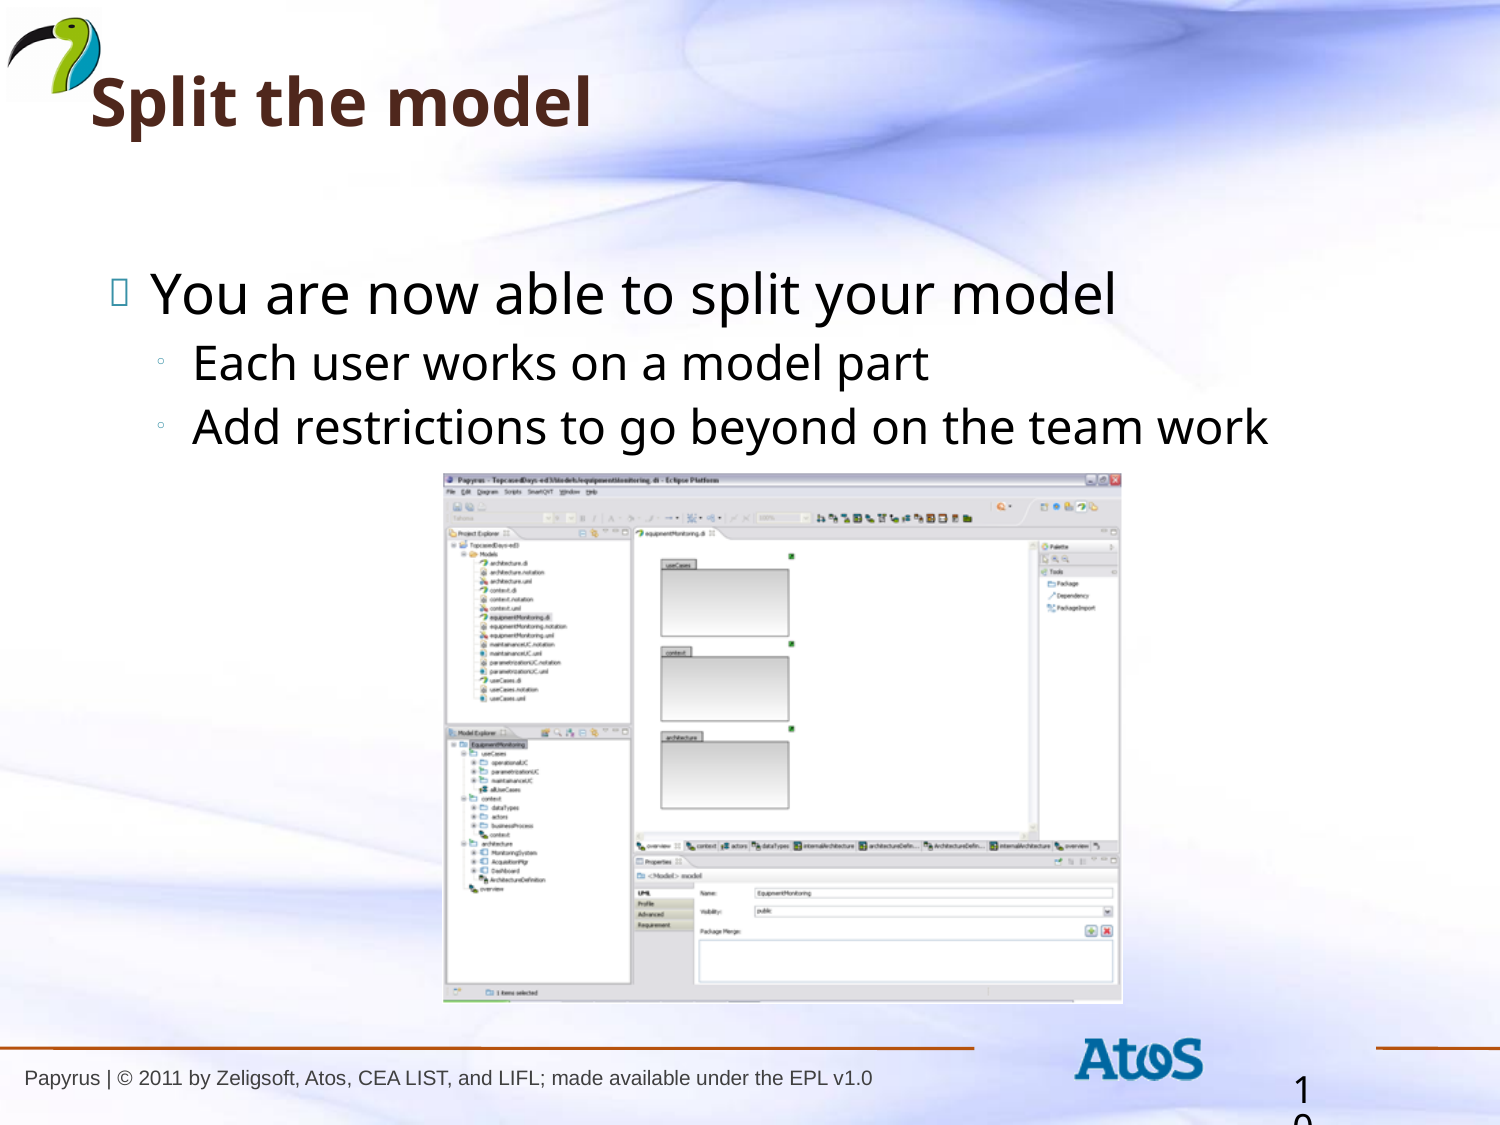

Split the model
# You are now able to split your model
Each user works on a model part
Add restrictions to go beyond on the team work